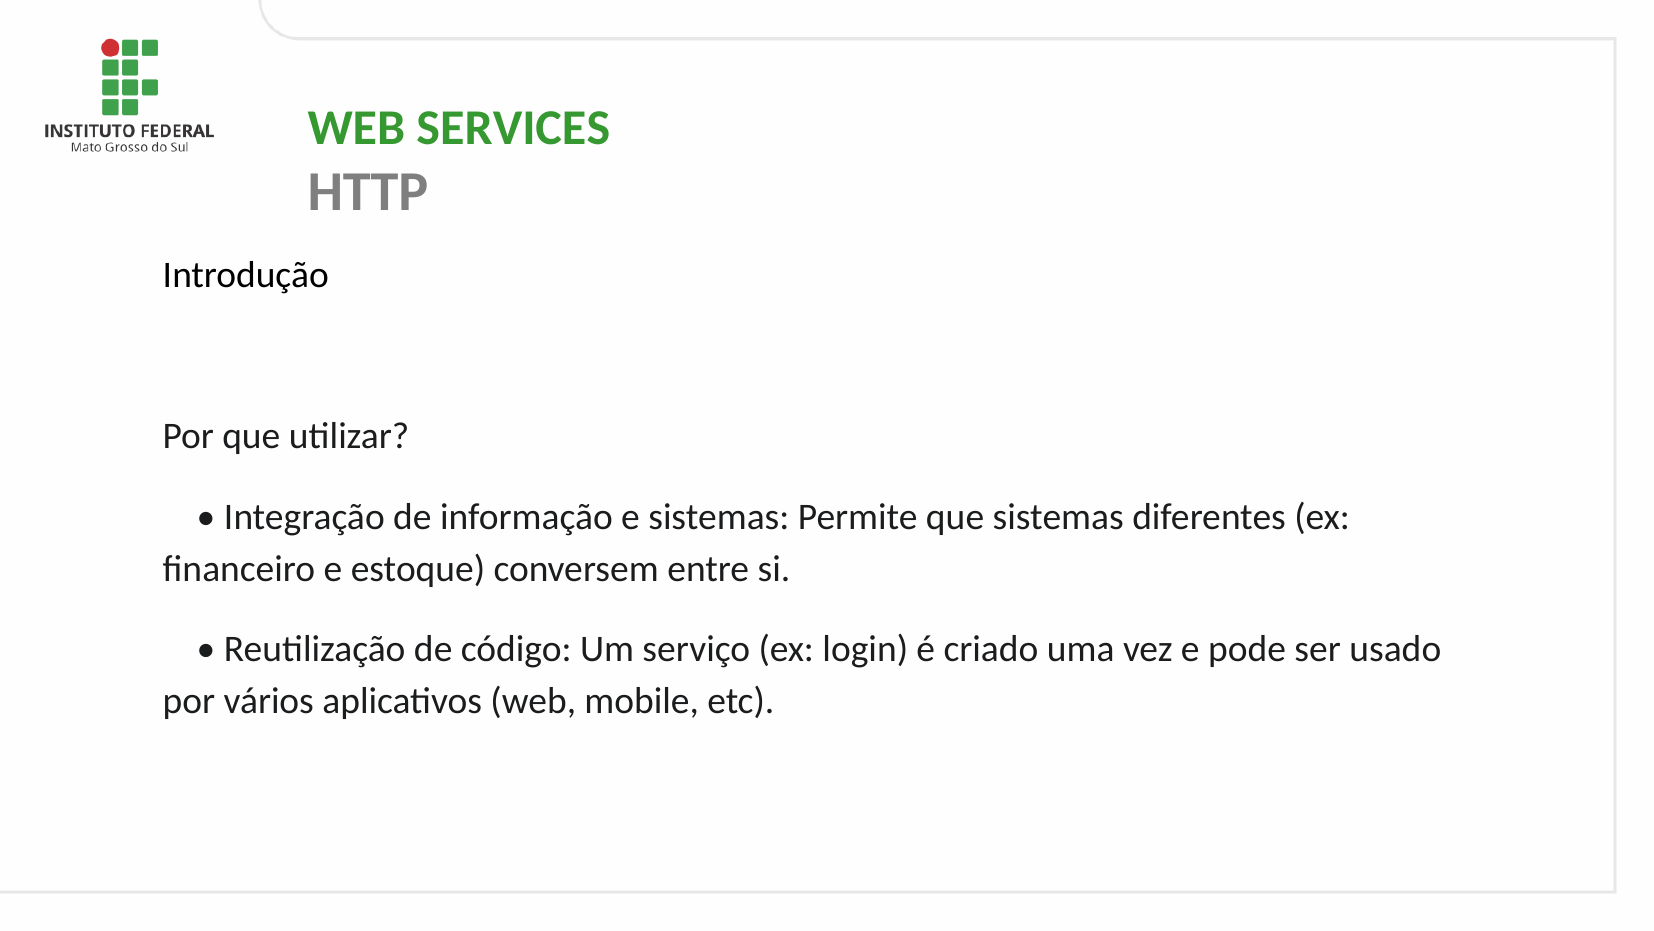

WEB SERVICES
HTTP
# Introdução
Por que utilizar?
 • Integração de informação e sistemas: Permite que sistemas diferentes (ex: financeiro e estoque) conversem entre si.
 • Reutilização de código: Um serviço (ex: login) é criado uma vez e pode ser usado por vários aplicativos (web, mobile, etc).